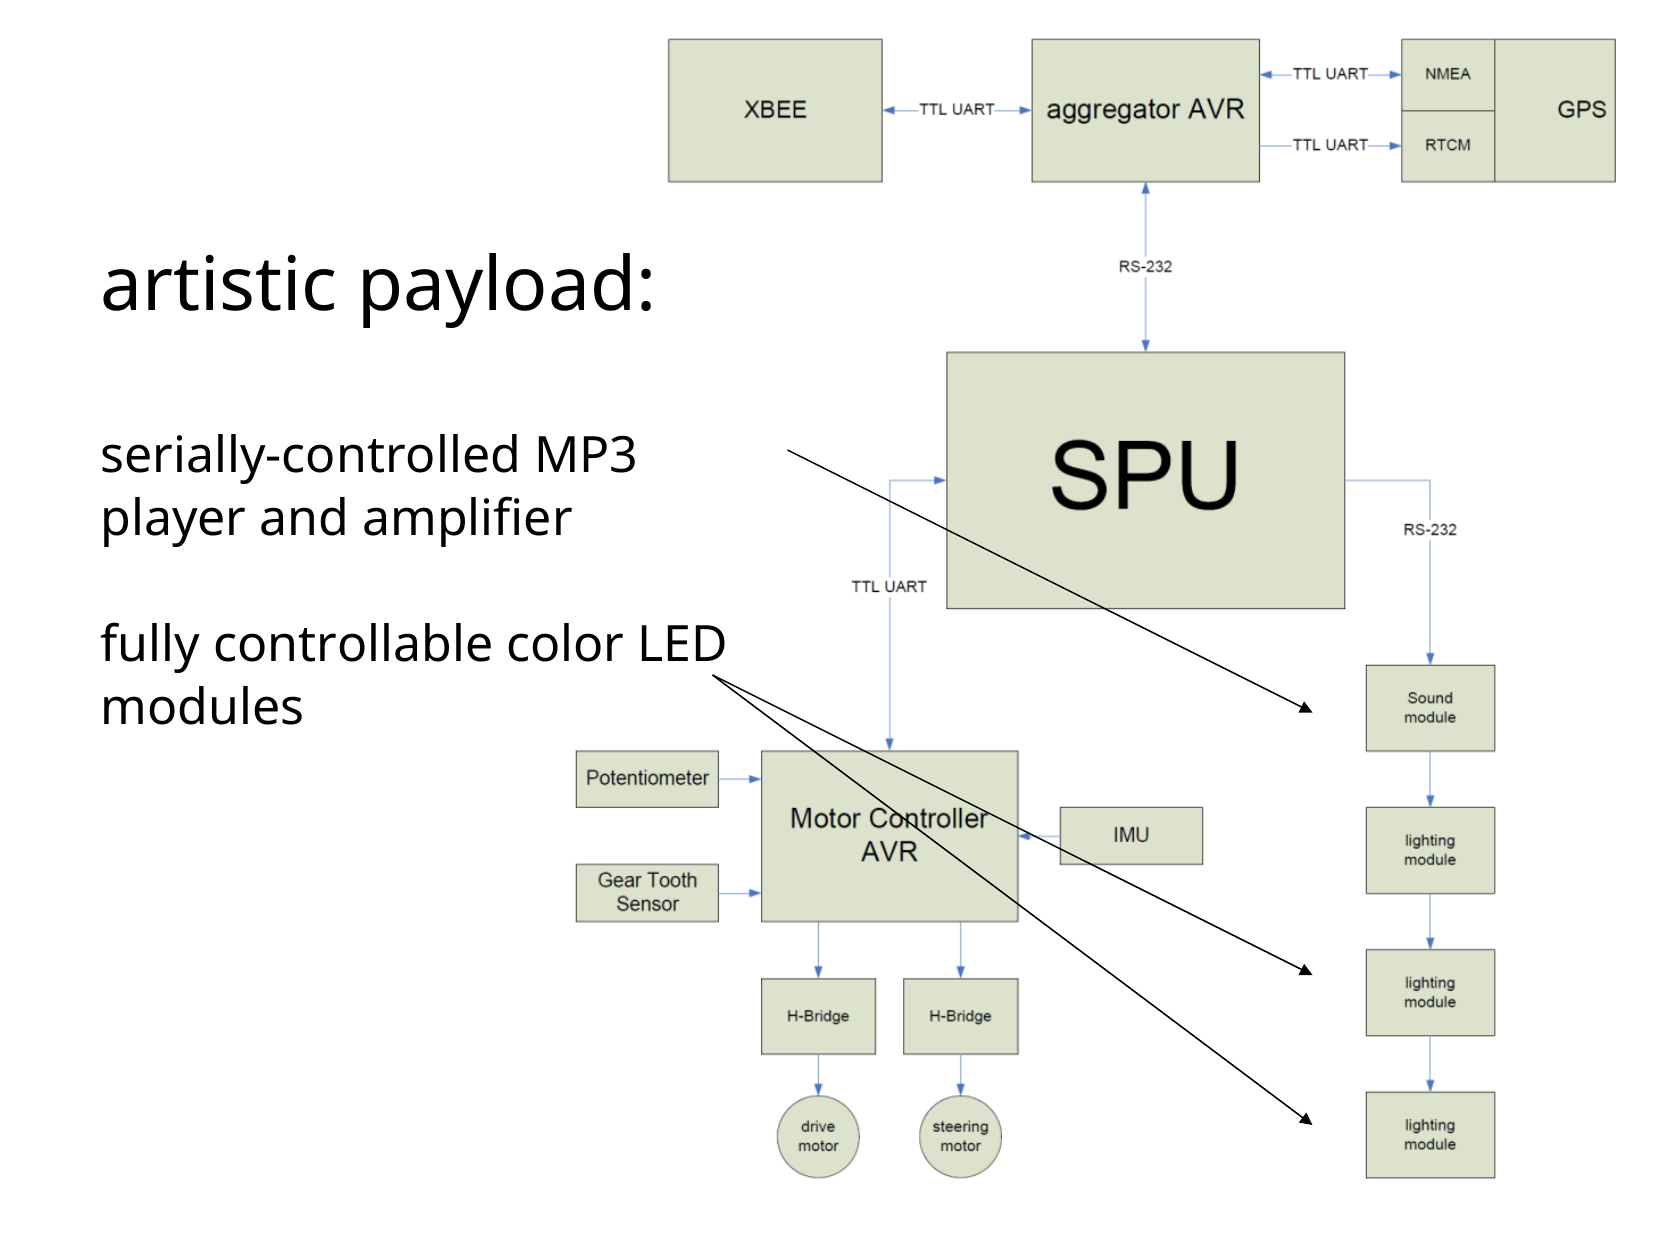

#
artistic payload:
serially-controlled MP3 player and amplifier
fully controllable color LED modules